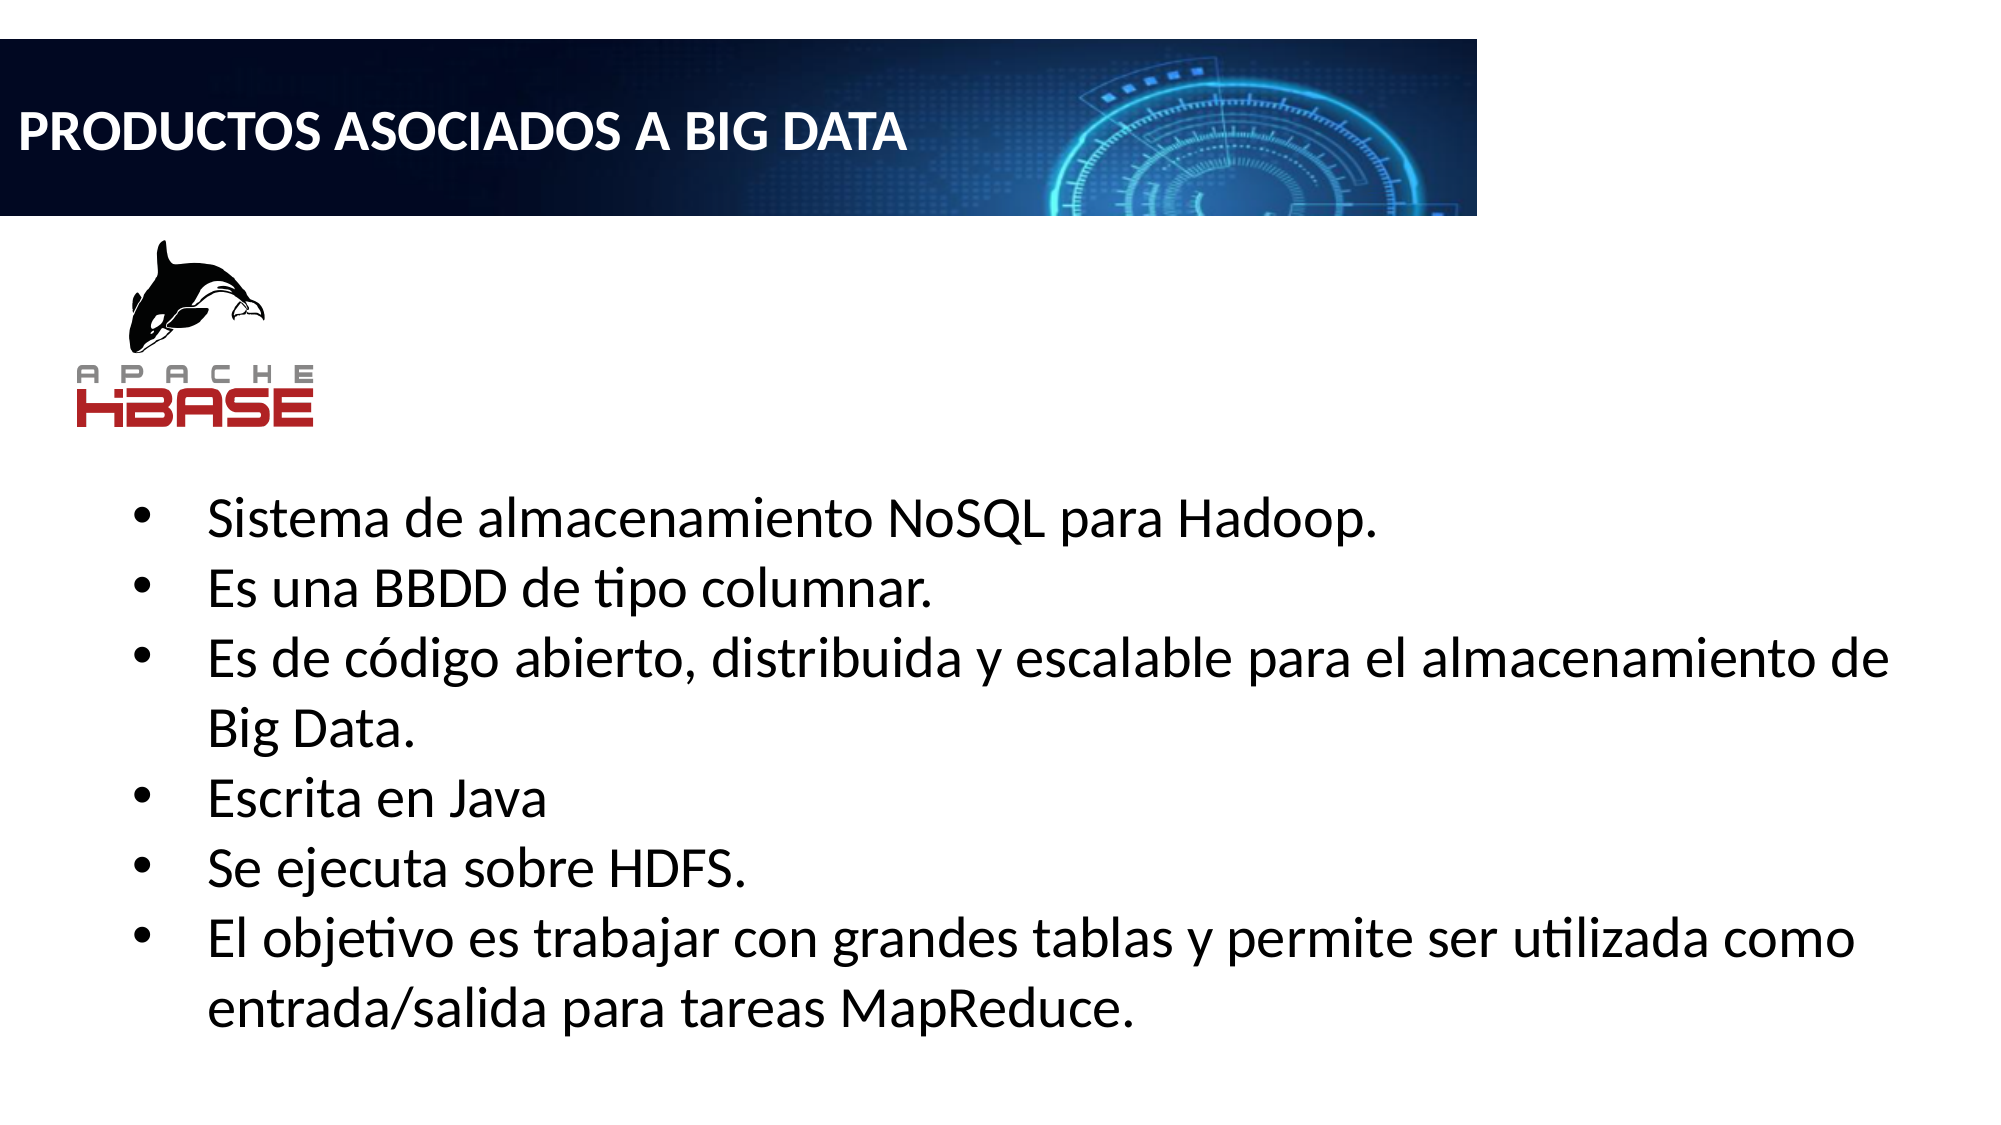

PRODUCTOS ASOCIADOS A BIG DATA
Sistema de almacenamiento NoSQL para Hadoop.
Es una BBDD de tipo columnar.
Es de código abierto, distribuida y escalable para el almacenamiento de Big Data.
Escrita en Java
Se ejecuta sobre HDFS.
El objetivo es trabajar con grandes tablas y permite ser utilizada como entrada/salida para tareas MapReduce.